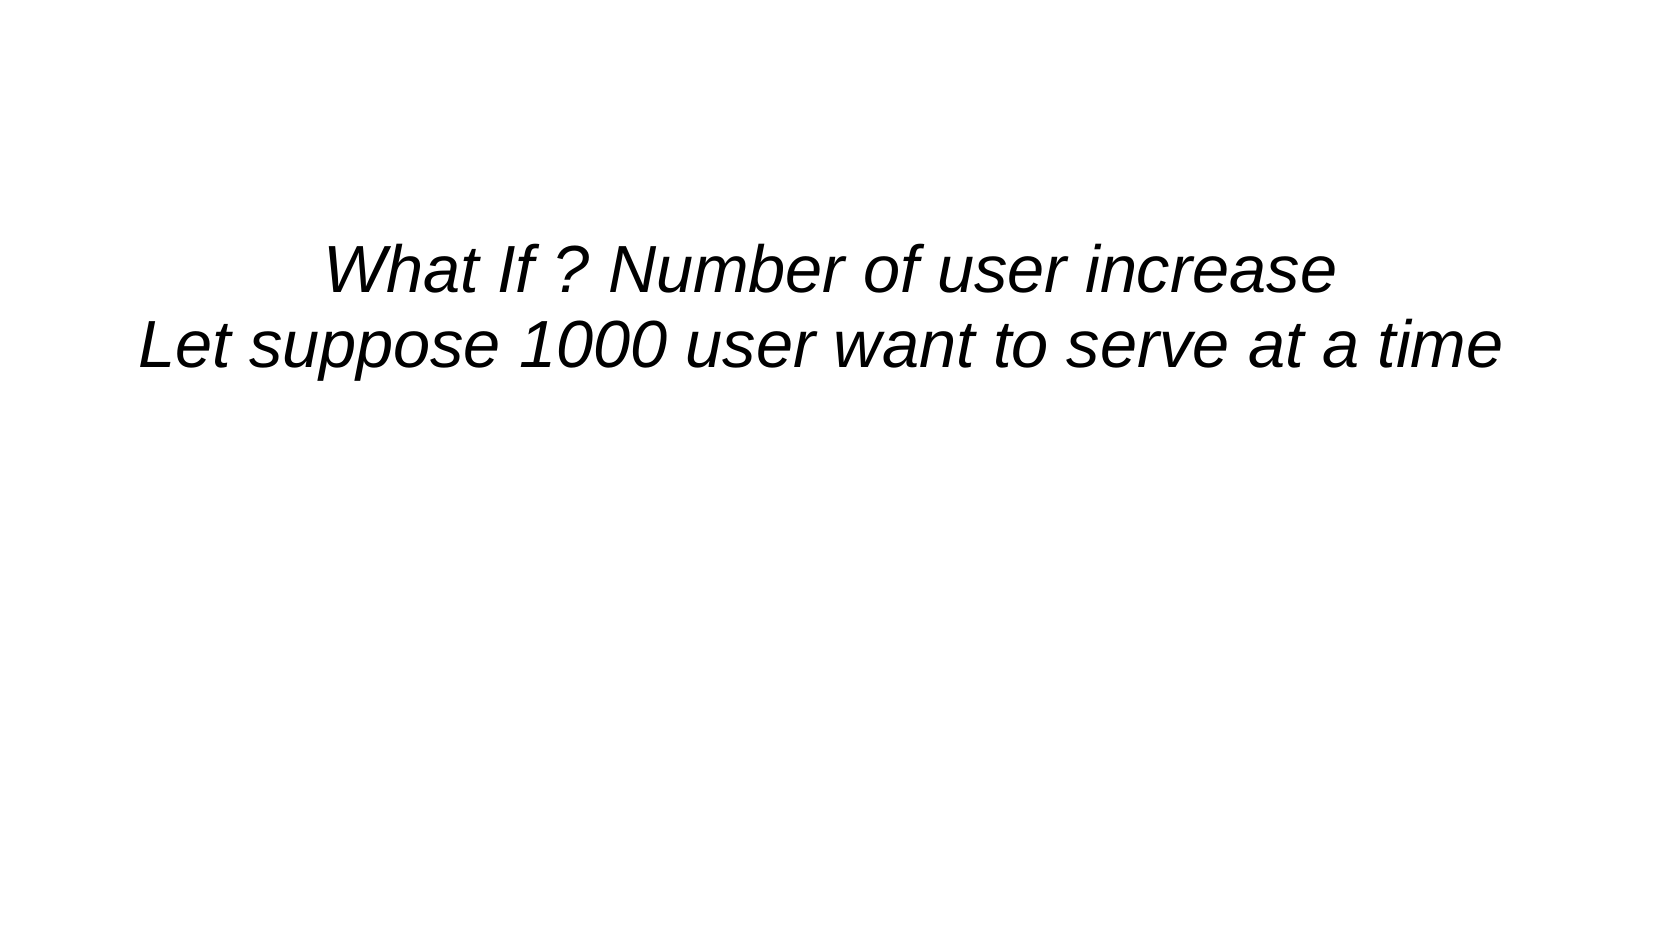

# What If ? Number of user increase
Let suppose 1000 user want to serve at a time